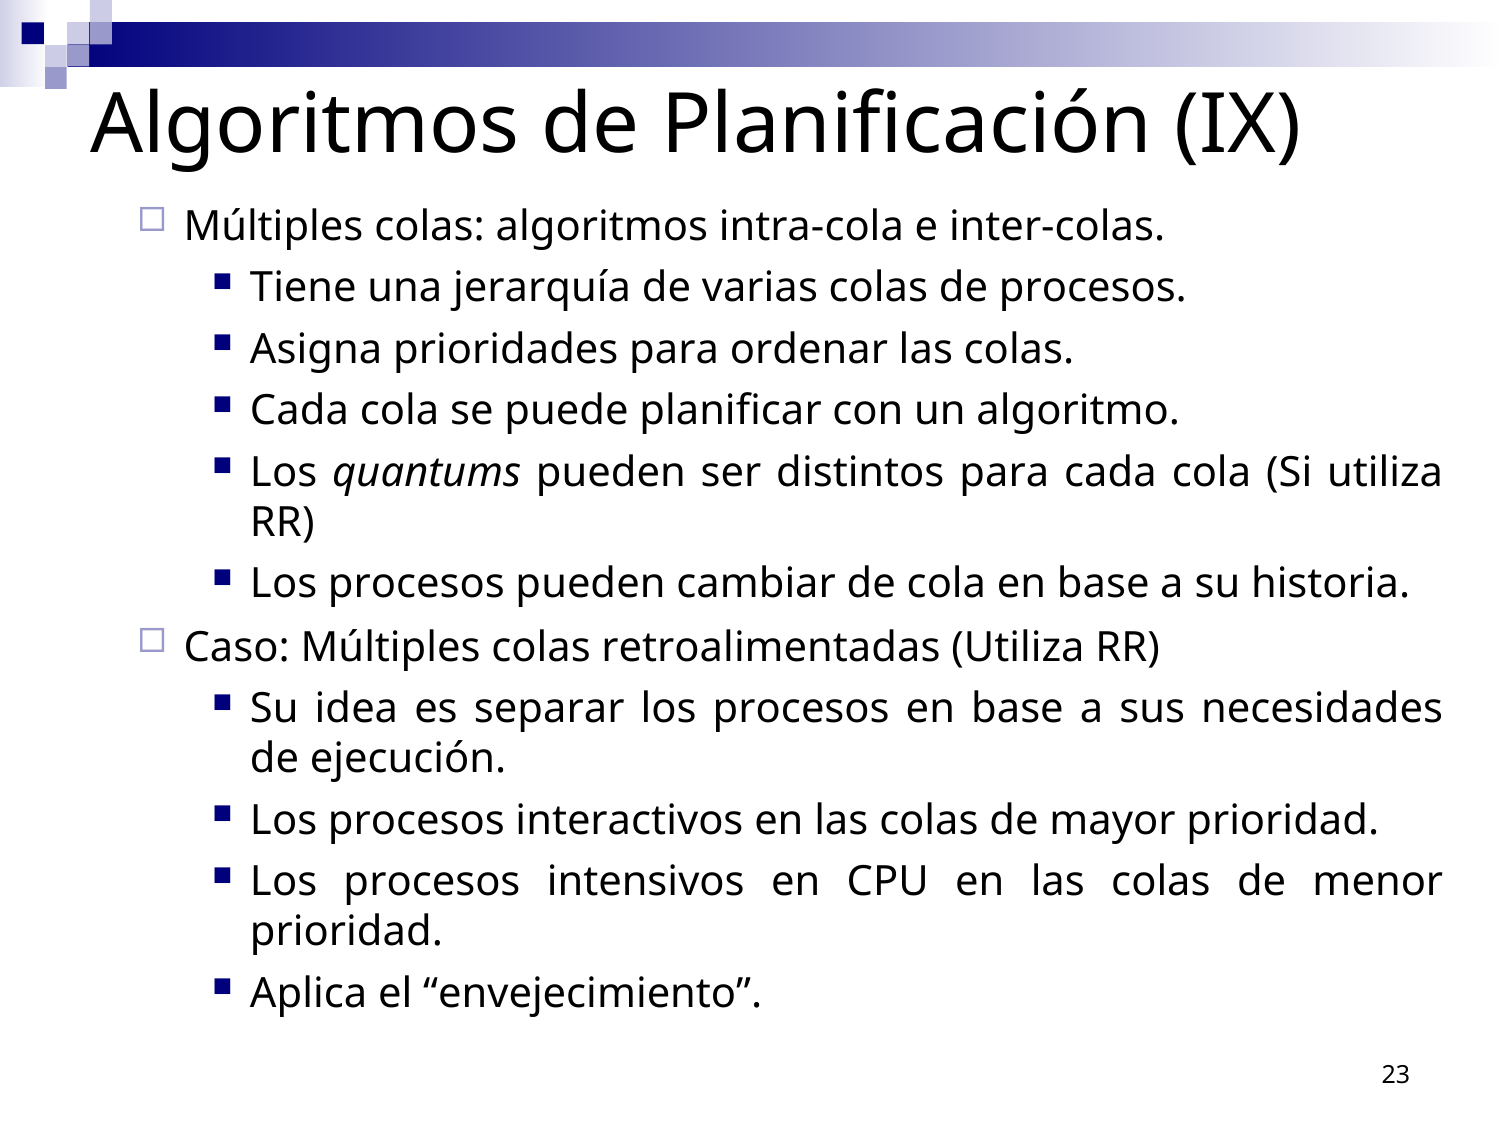

Algoritmos de Planificación (IX)
Múltiples colas: algoritmos intra-cola e inter-colas.
Tiene una jerarquía de varias colas de procesos.
Asigna prioridades para ordenar las colas.
Cada cola se puede planificar con un algoritmo.
Los quantums pueden ser distintos para cada cola (Si utiliza RR)
Los procesos pueden cambiar de cola en base a su historia.
Caso: Múltiples colas retroalimentadas (Utiliza RR)
Su idea es separar los procesos en base a sus necesidades de ejecución.
Los procesos interactivos en las colas de mayor prioridad.
Los procesos intensivos en CPU en las colas de menor prioridad.
Aplica el “envejecimiento”.